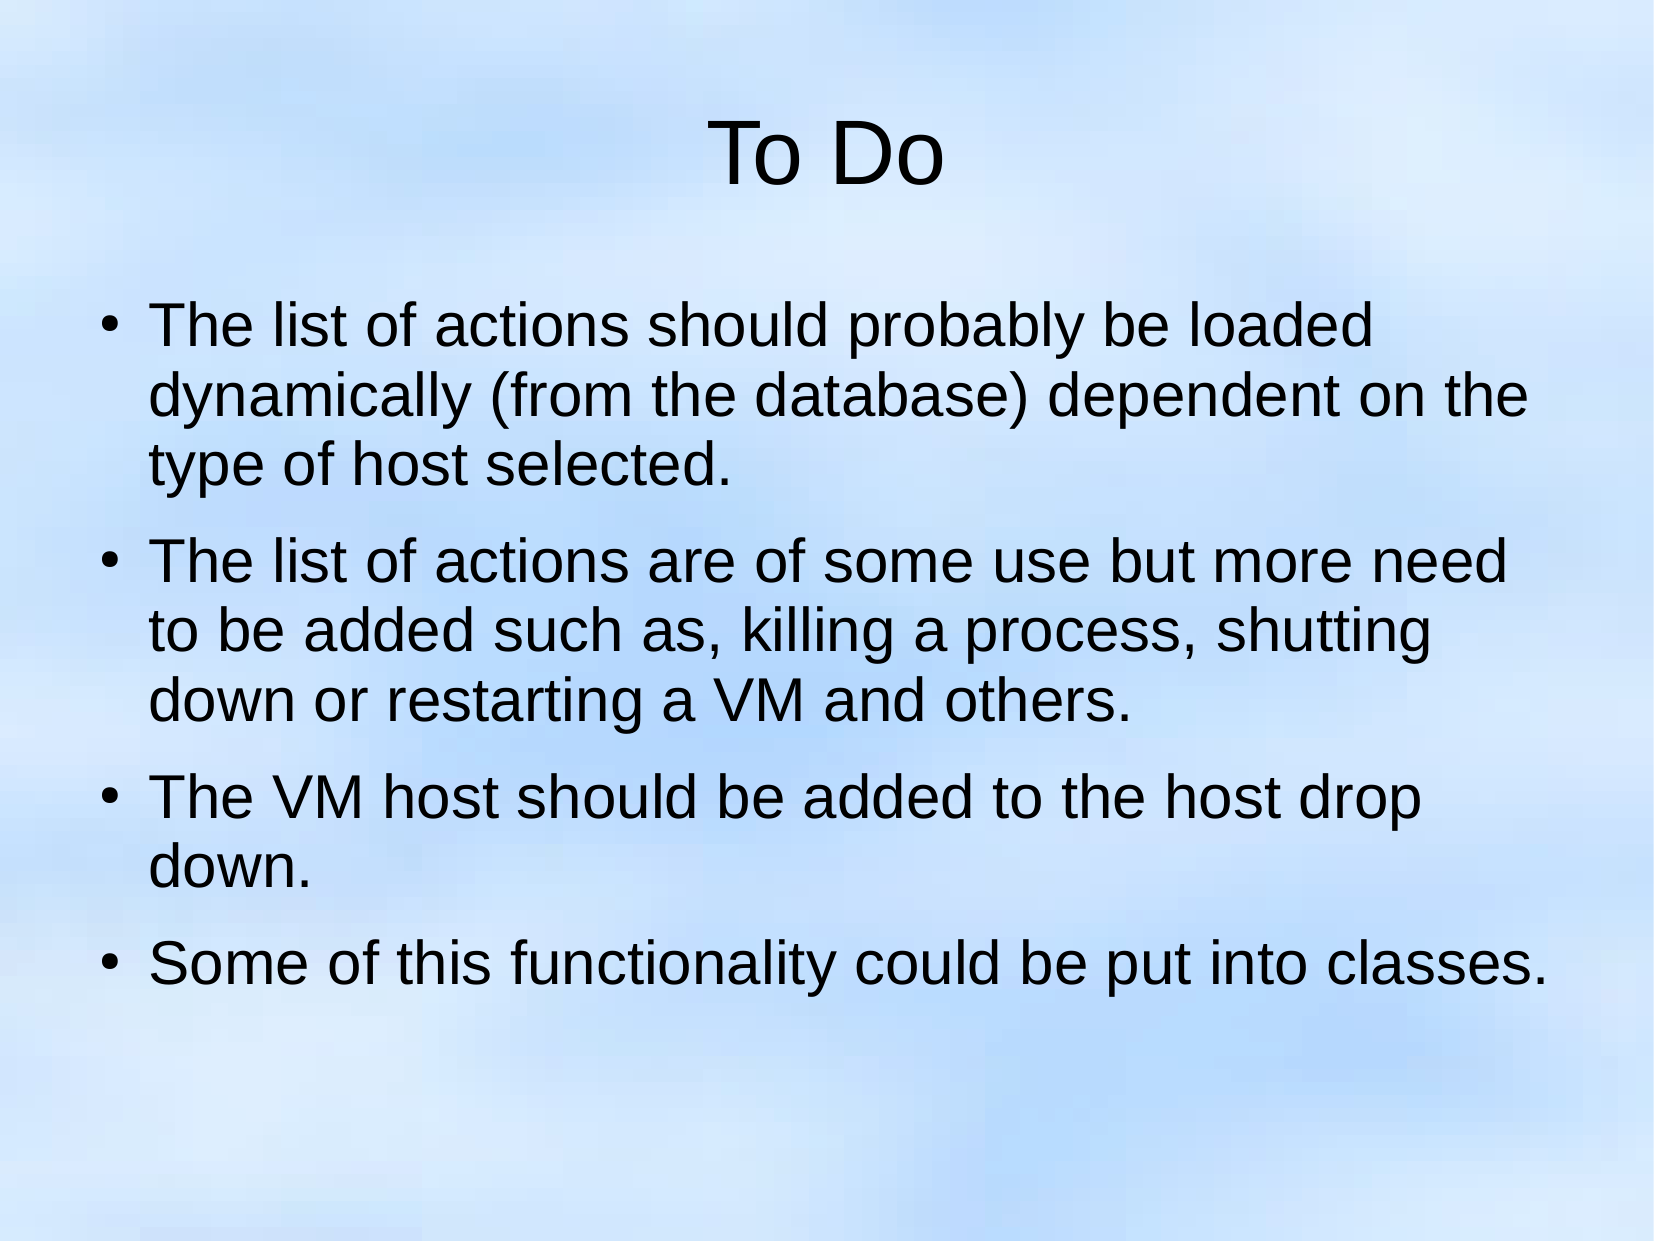

# To Do
The list of actions should probably be loaded dynamically (from the database) dependent on the type of host selected.
The list of actions are of some use but more need to be added such as, killing a process, shutting down or restarting a VM and others.
The VM host should be added to the host drop down.
Some of this functionality could be put into classes.